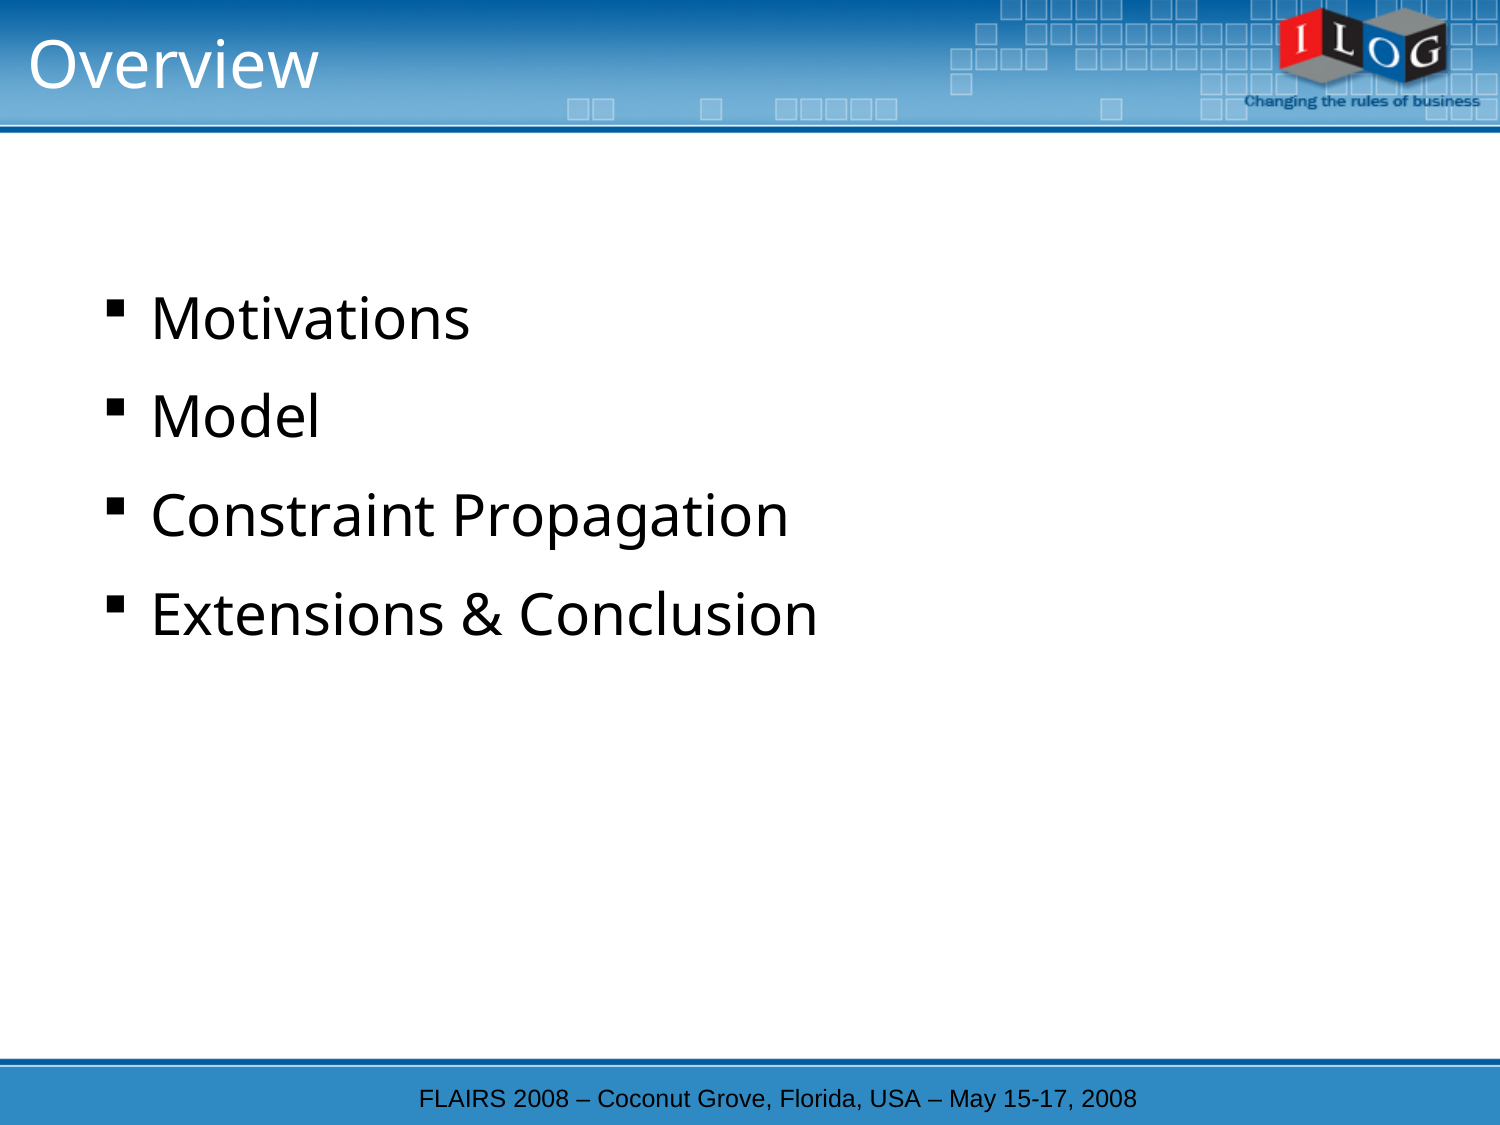

# Overview
Motivations
Model
Constraint Propagation
Extensions & Conclusion
2
© ILOG, All rights reserved